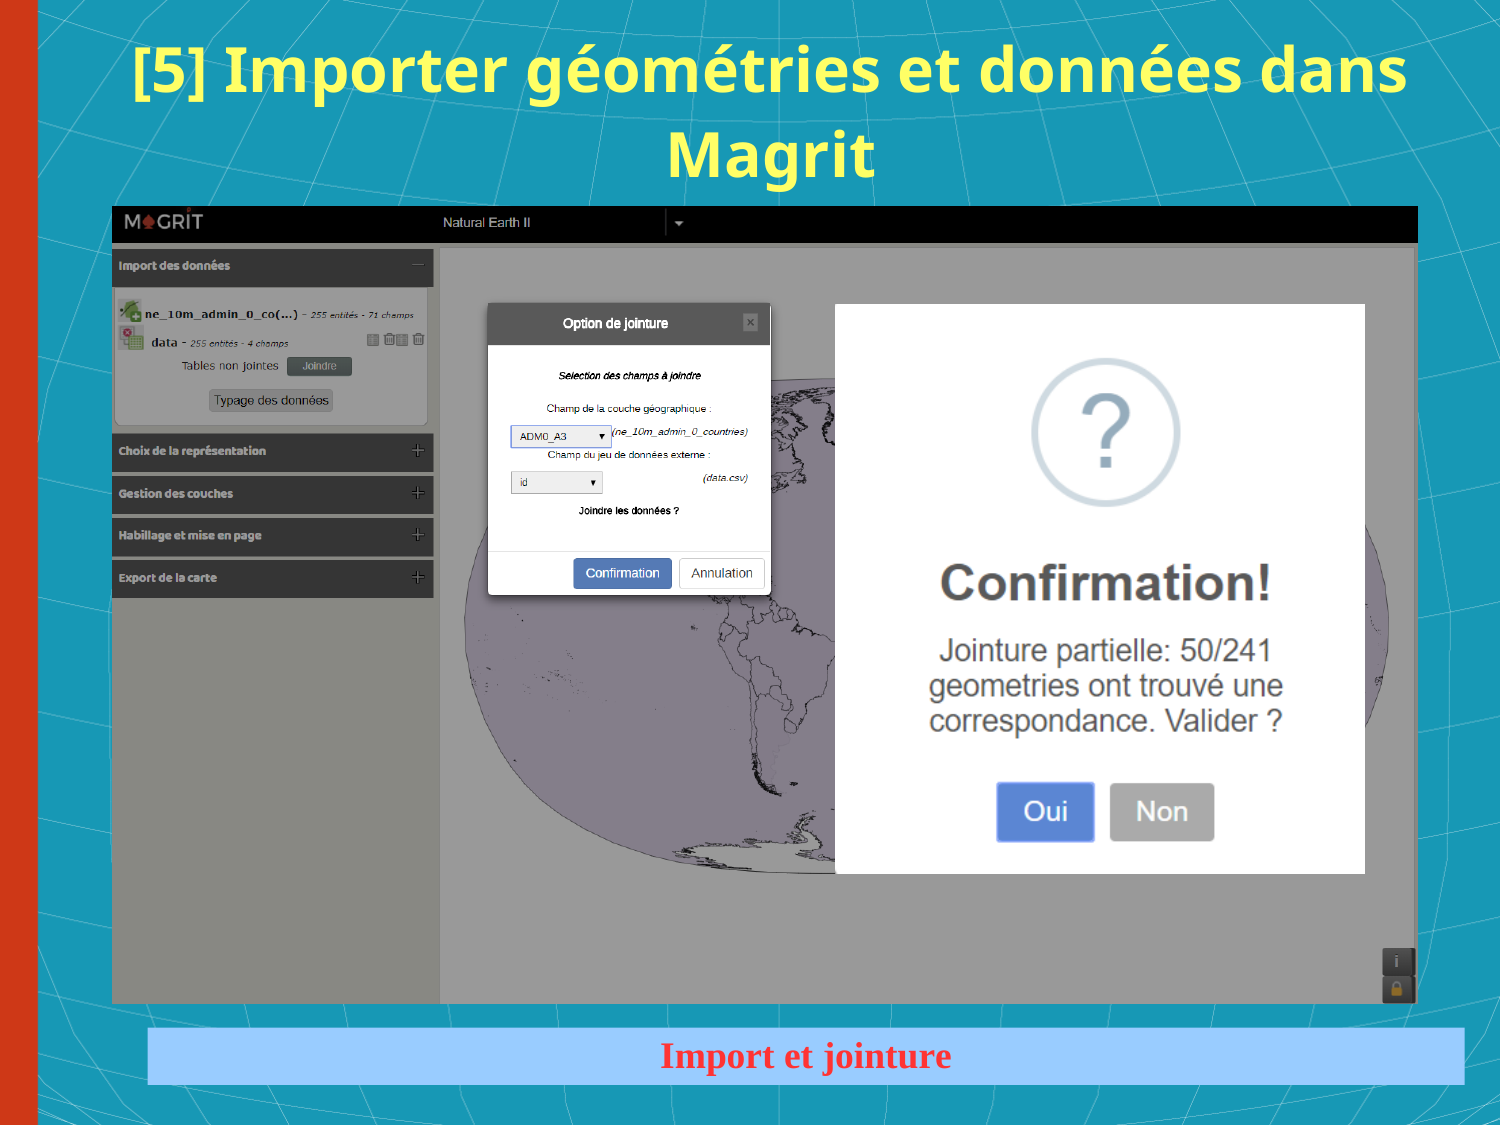

# [5] Importer géométries et données dans Magrit
Import et jointure